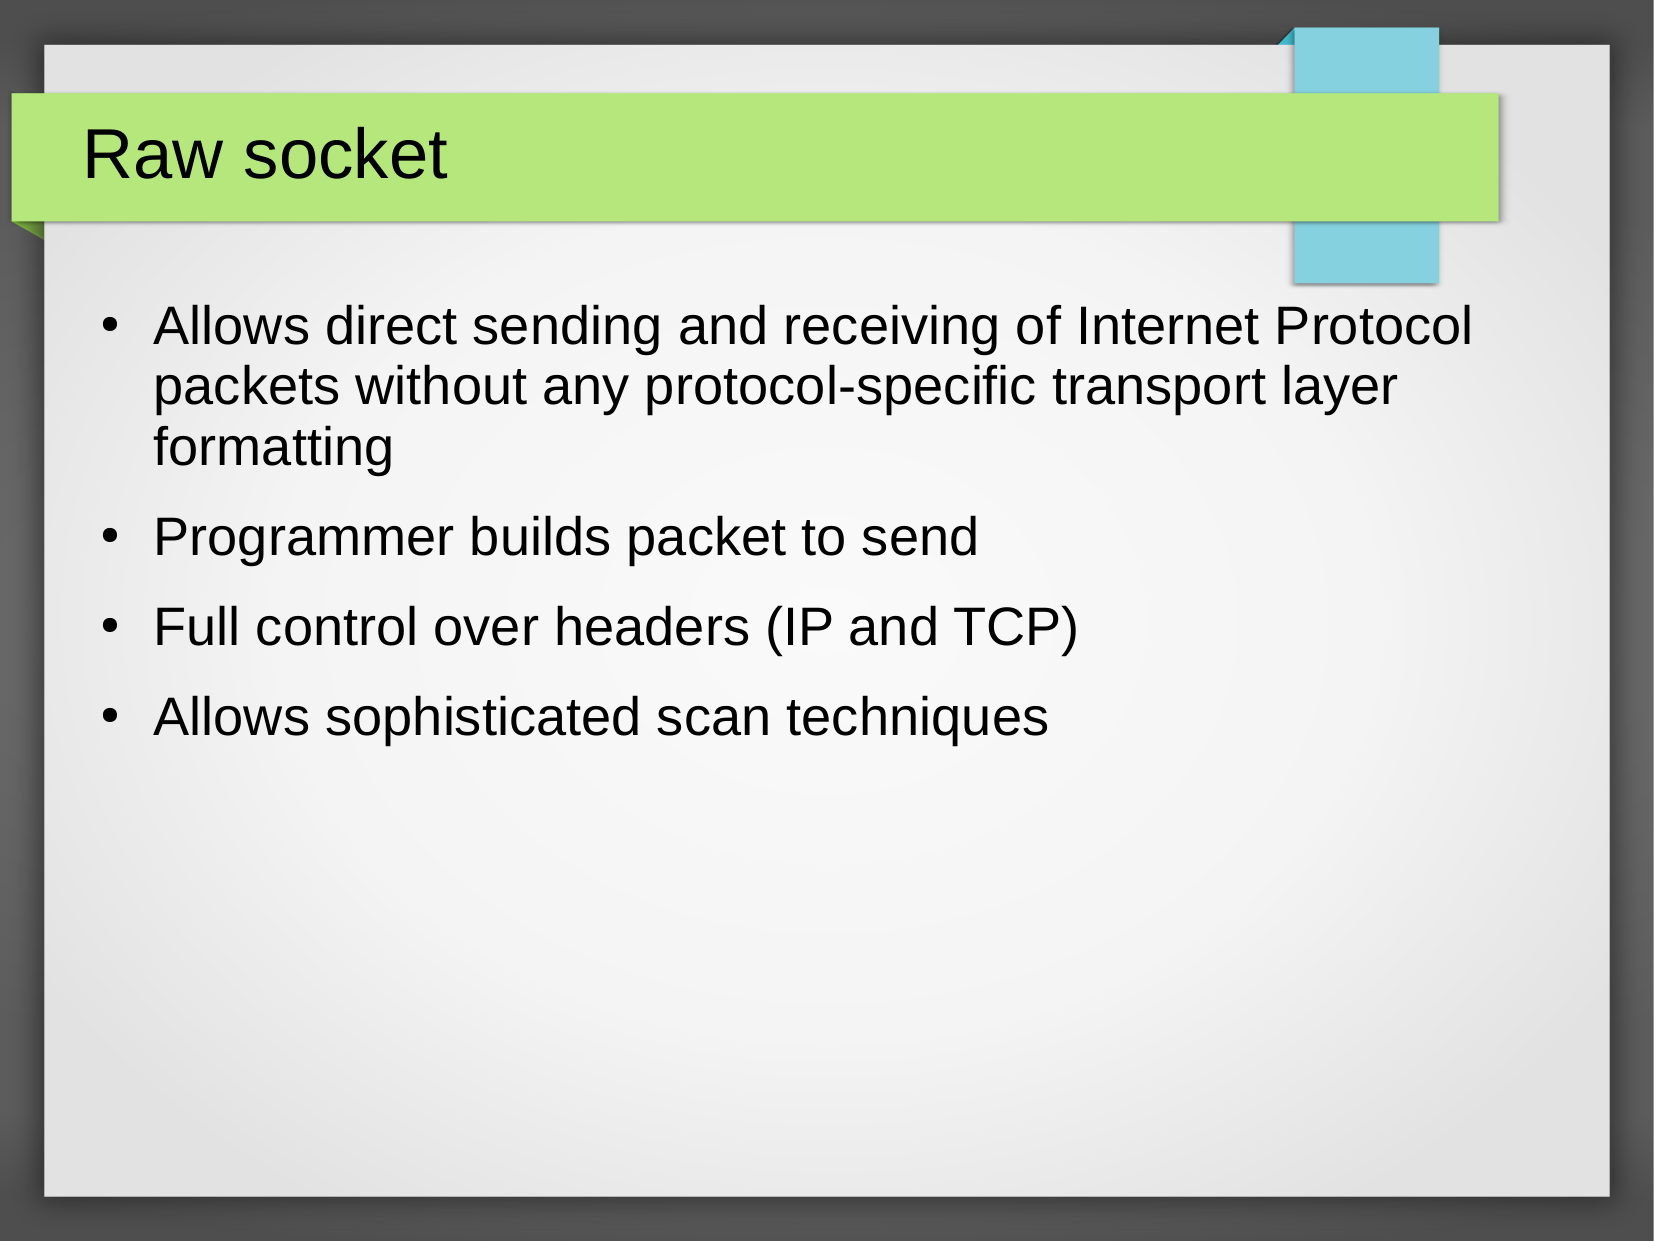

# Raw socket
Allows direct sending and receiving of Internet Protocol packets without any protocol-specific transport layer formatting
Programmer builds packet to send
Full control over headers (IP and TCP)
Allows sophisticated scan techniques